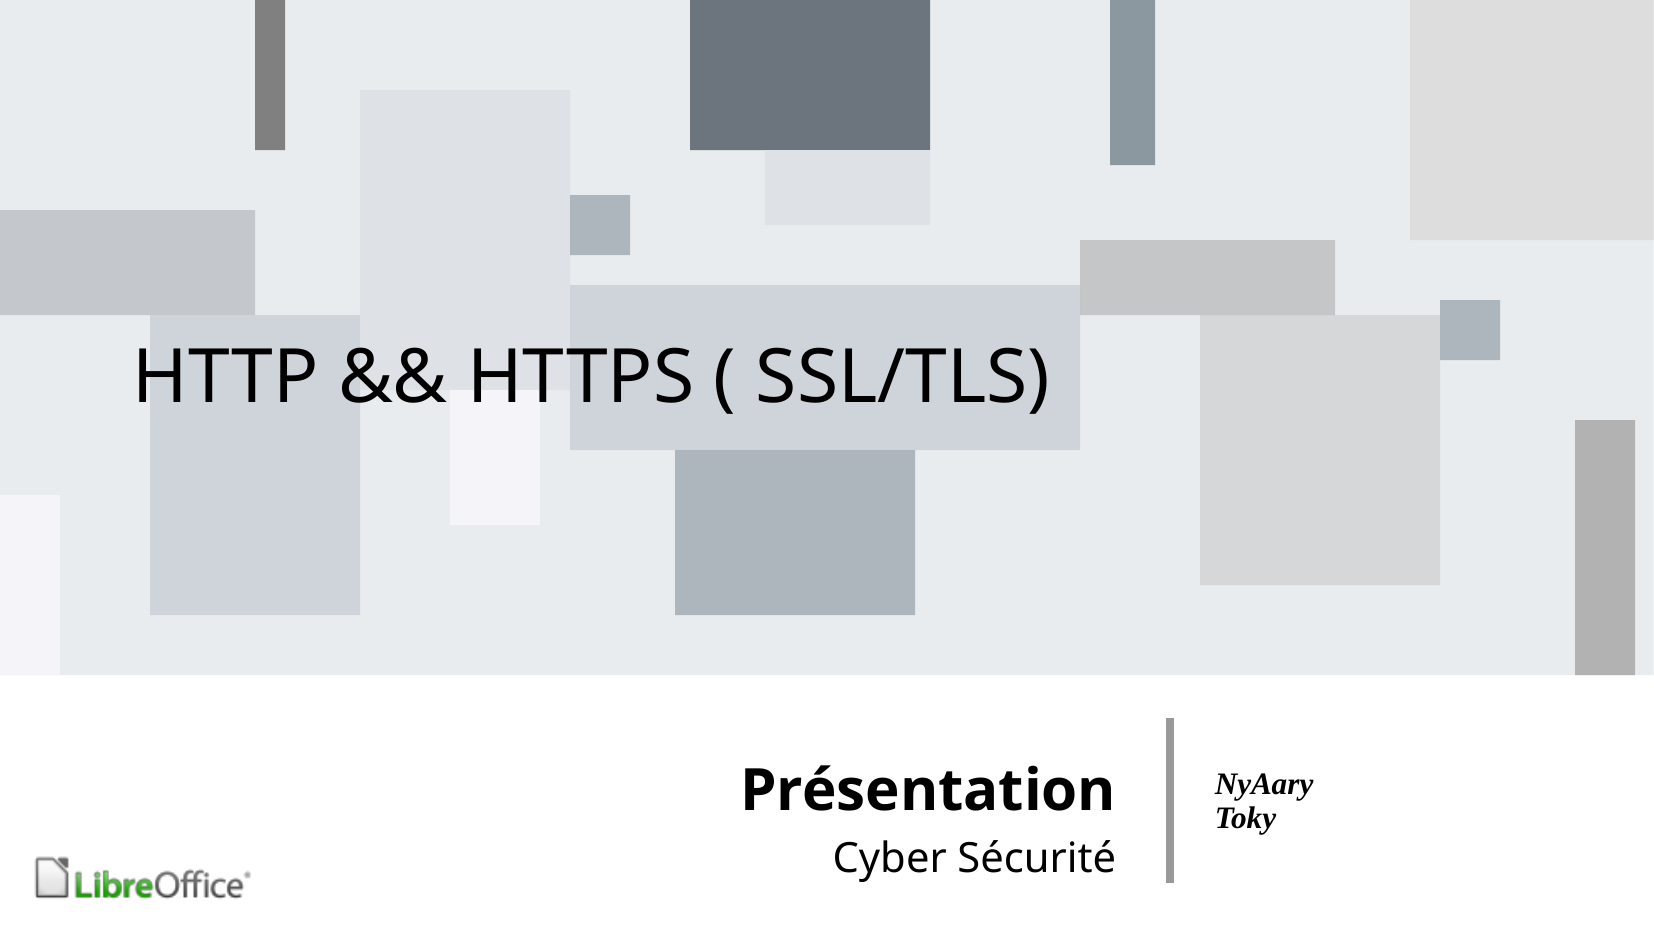

HTTP && HTTPS ( SSL/TLS)
Présentation
Cyber Sécurité
NyAary
Toky